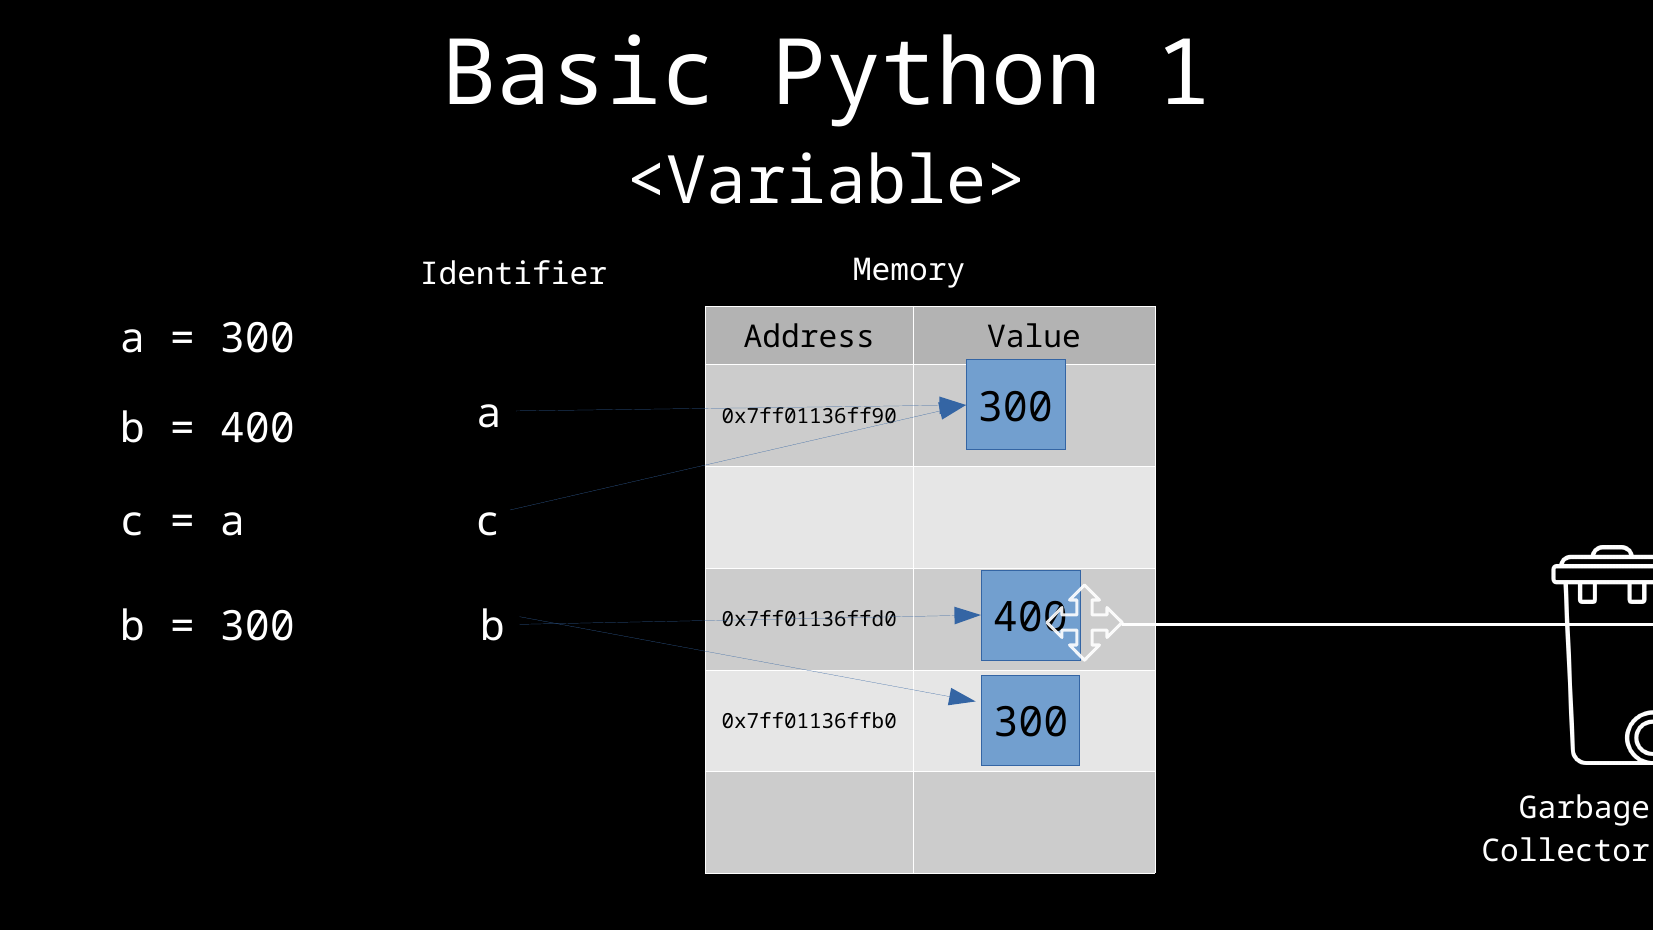

# Basic Python 1 <Variable>
Memory
Identifier
a = 300
| Address | Value |
| --- | --- |
| 0x7ff01136ff90 | |
| | |
| 0x7ff01136ffd0 | |
| 0x7ff01136ffb0 | |
| | |
300
a
b = 400
c
c = a
400
b = 300
b
300
Garbage
Collector